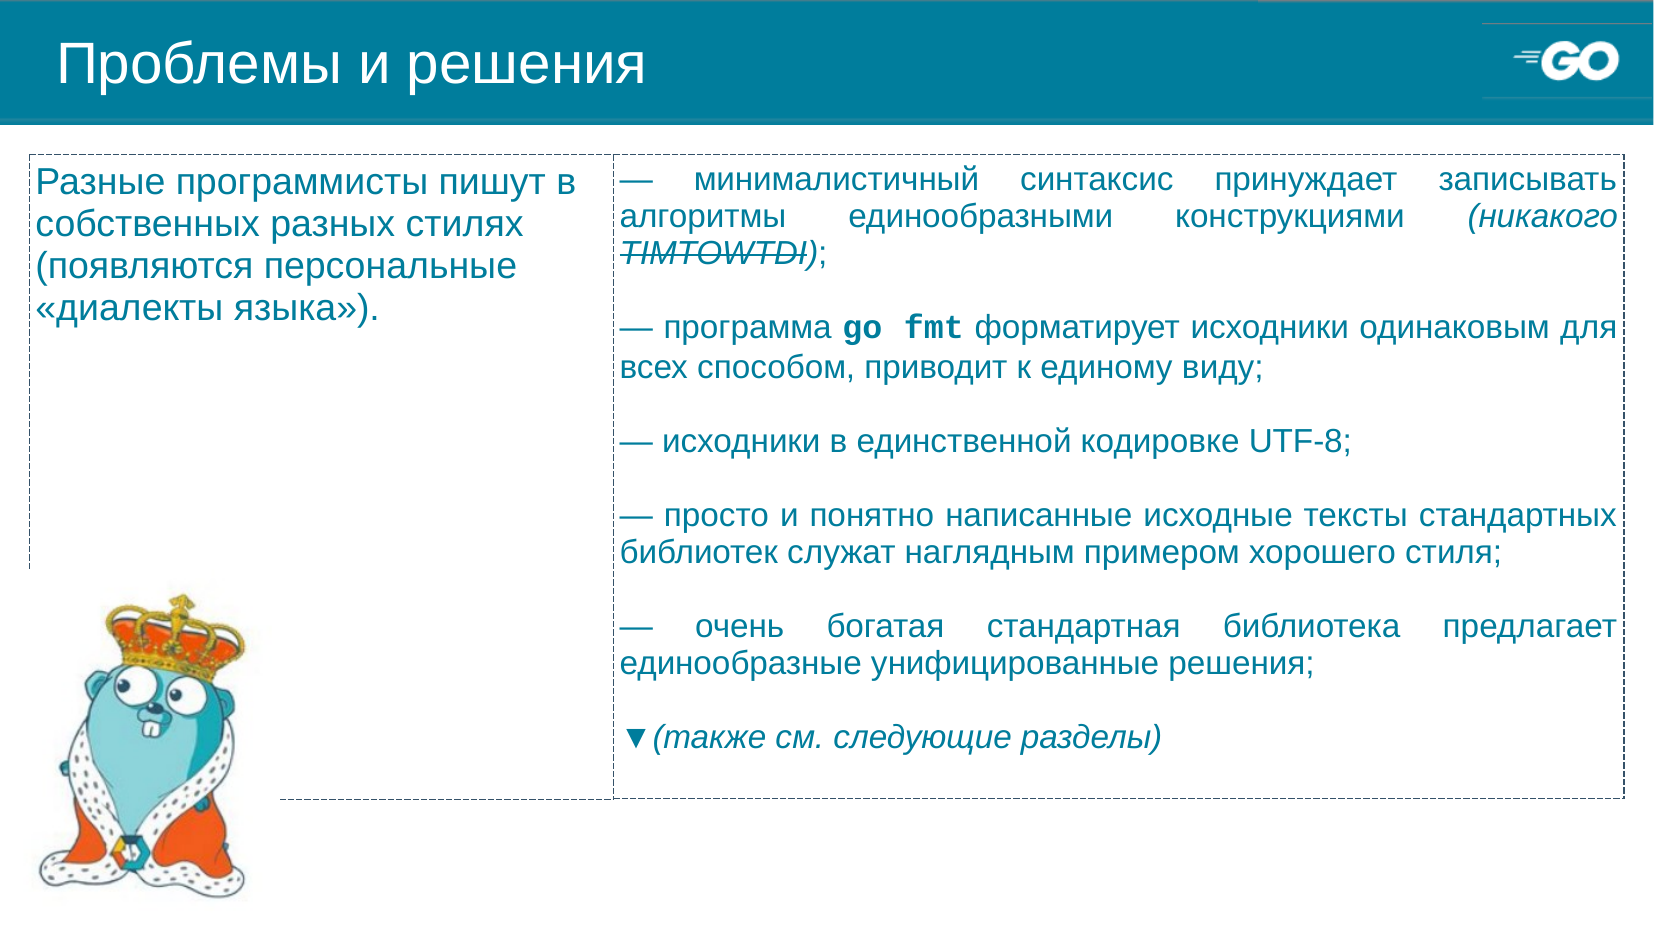

Проблемы и решения
| Разные программисты пишут в собственных разных стилях (появляются персональные «диалекты языка»). | — минималистичный синтаксис принуждает записывать алгоритмы единообразными конструкциями (никакого TIMTOWTDI); — программа go fmt форматирует исходники одинаковым для всех способом, приводит к единому виду; — исходники в единственной кодировке UTF-8; — просто и понятно написанные исходные тексты стандартных библиотек служат наглядным примером хорошего стиля; — очень богатая стандартная библиотека предлагает единообразные унифицированные решения; ▼(также см. следующие разделы) |
| --- | --- |